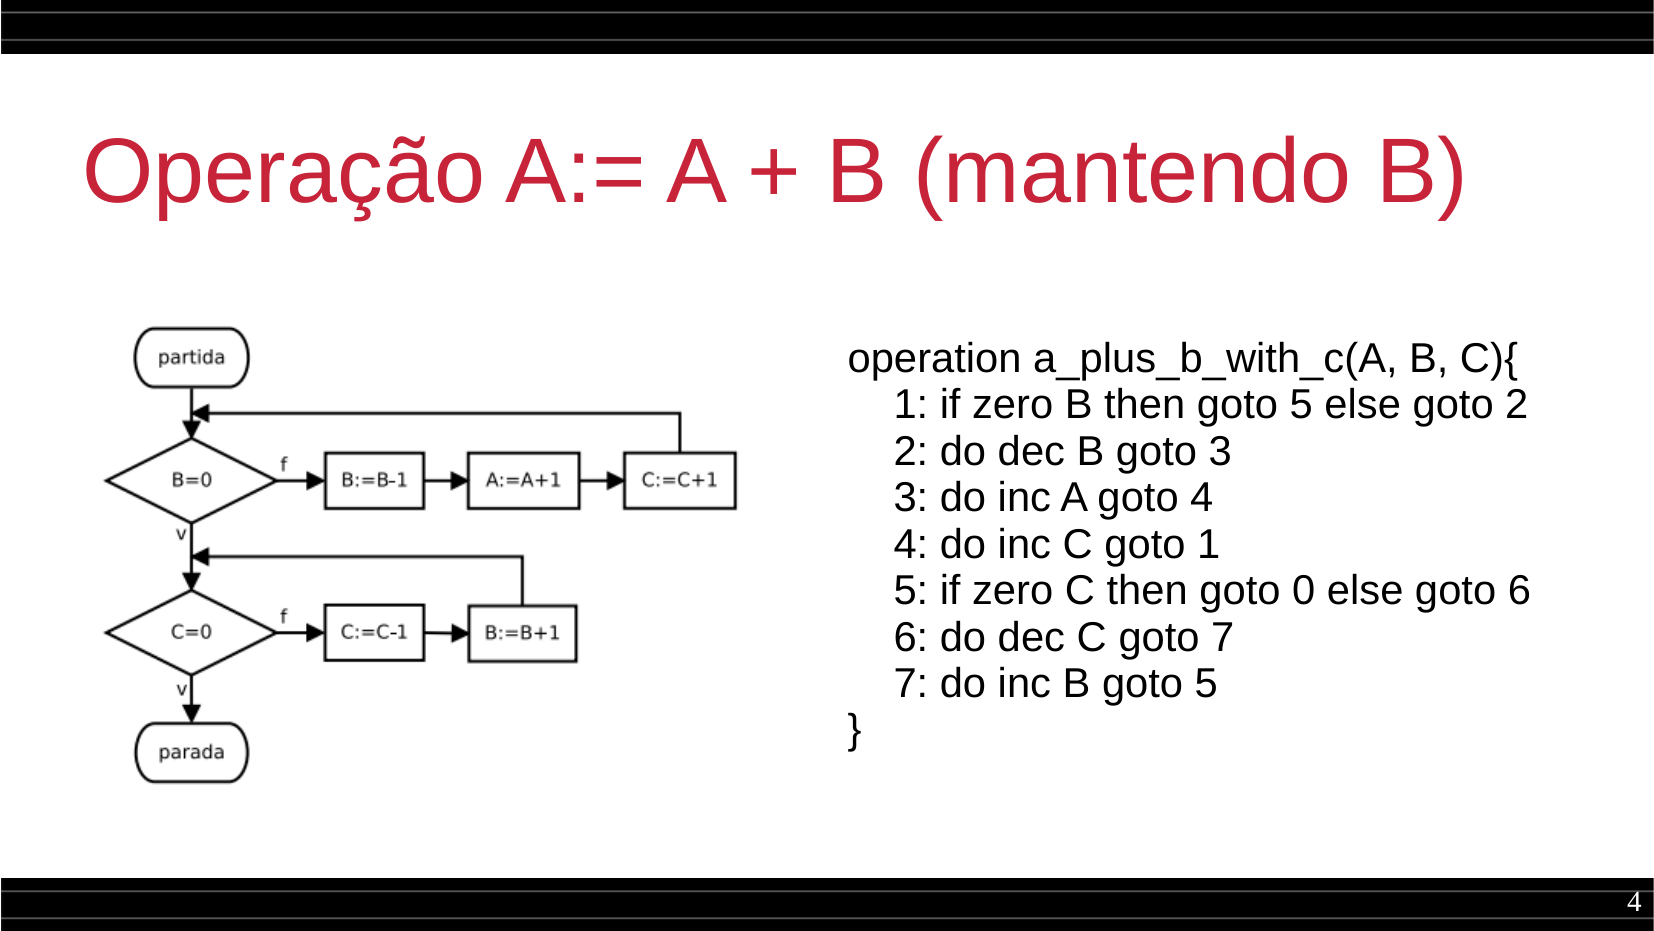

# Operação A:= A + B (mantendo B)
operation a_plus_b_with_c(A, B, C){
 1: if zero B then goto 5 else goto 2
 2: do dec B goto 3
 3: do inc A goto 4
 4: do inc C goto 1
 5: if zero C then goto 0 else goto 6
 6: do dec C goto 7
 7: do inc B goto 5
}